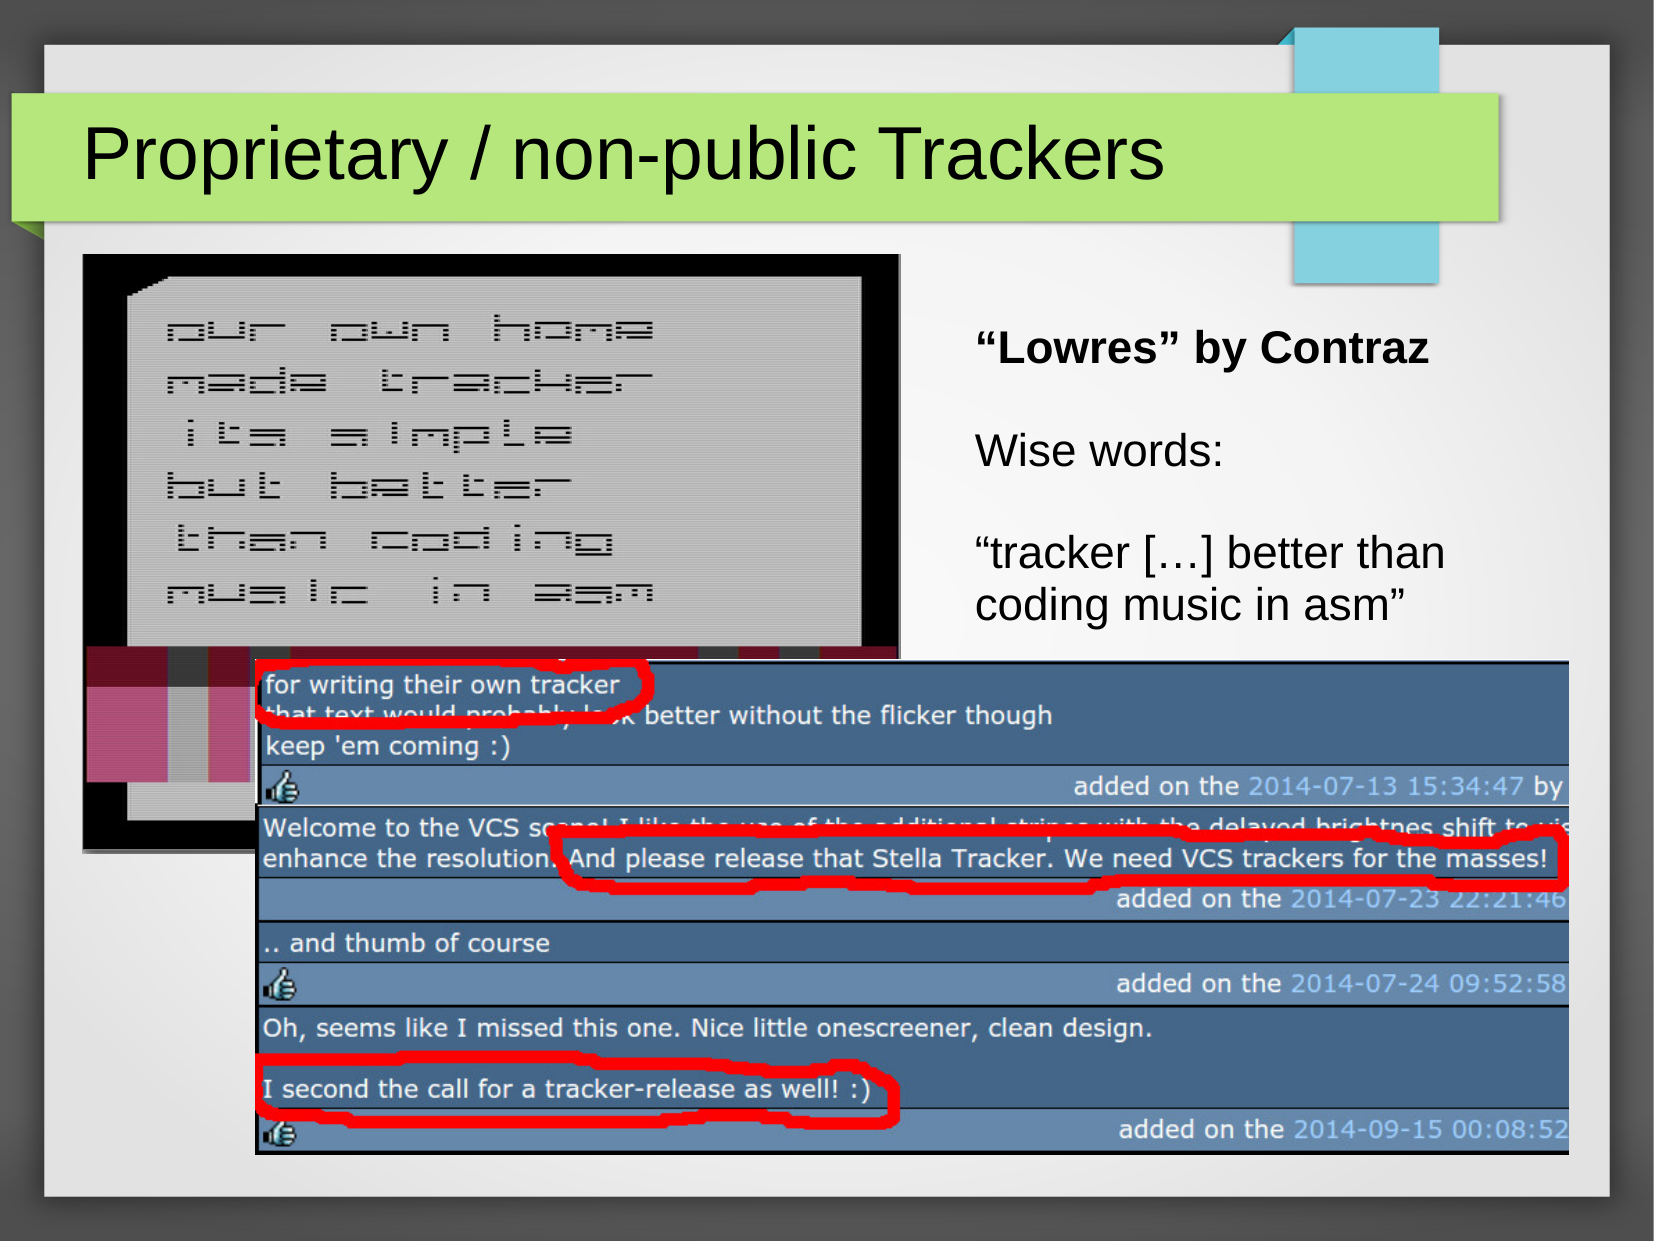

# Proprietary / non-public Trackers
“Lowres” by Contraz
Wise words:
“tracker […] better than coding music in asm”